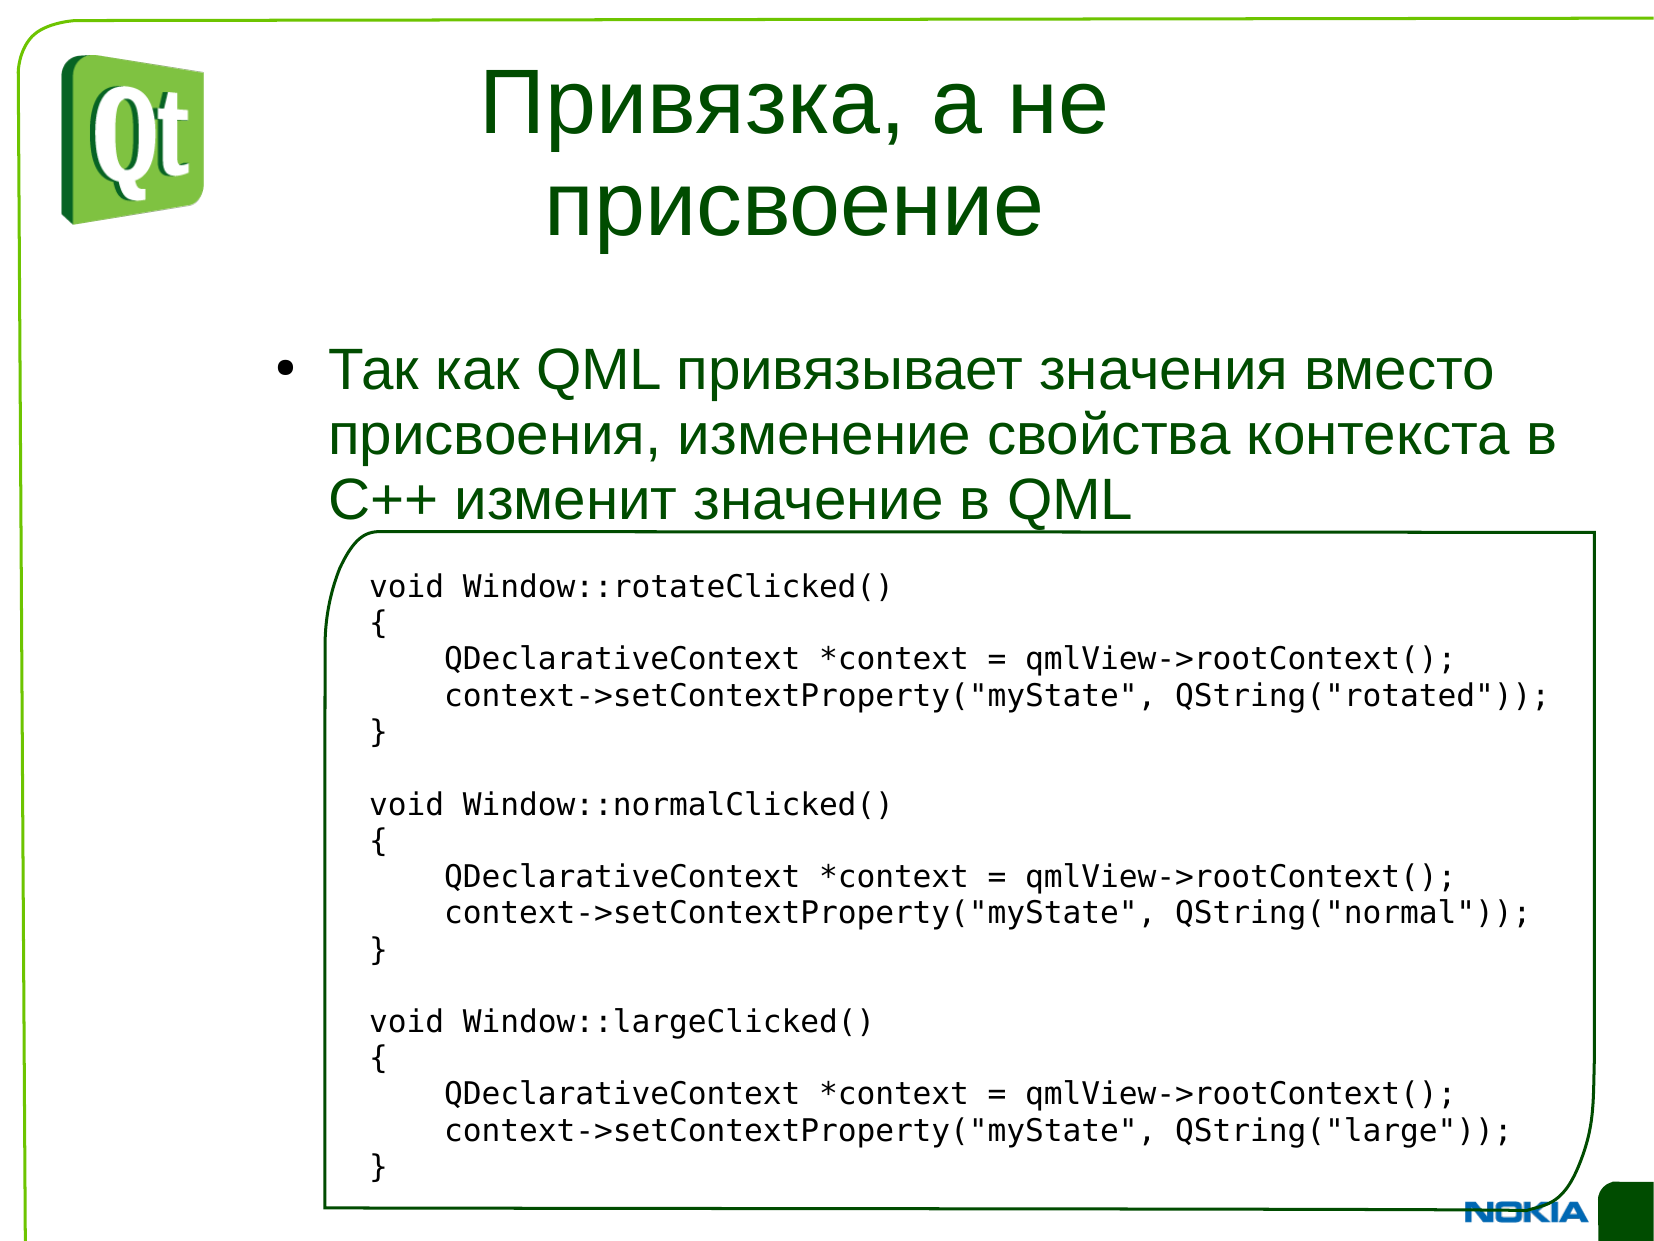

# Привязка, а не присвоение
Так как QML привязывает значения вместо присвоения, изменение свойства контекста в C++ изменит значение в QML
void Window::rotateClicked()
{
 QDeclarativeContext *context = qmlView->rootContext();
 context->setContextProperty("myState", QString("rotated"));
}
void Window::normalClicked()
{
 QDeclarativeContext *context = qmlView->rootContext();
 context->setContextProperty("myState", QString("normal"));
}
void Window::largeClicked()
{
 QDeclarativeContext *context = qmlView->rootContext();
 context->setContextProperty("myState", QString("large"));
}